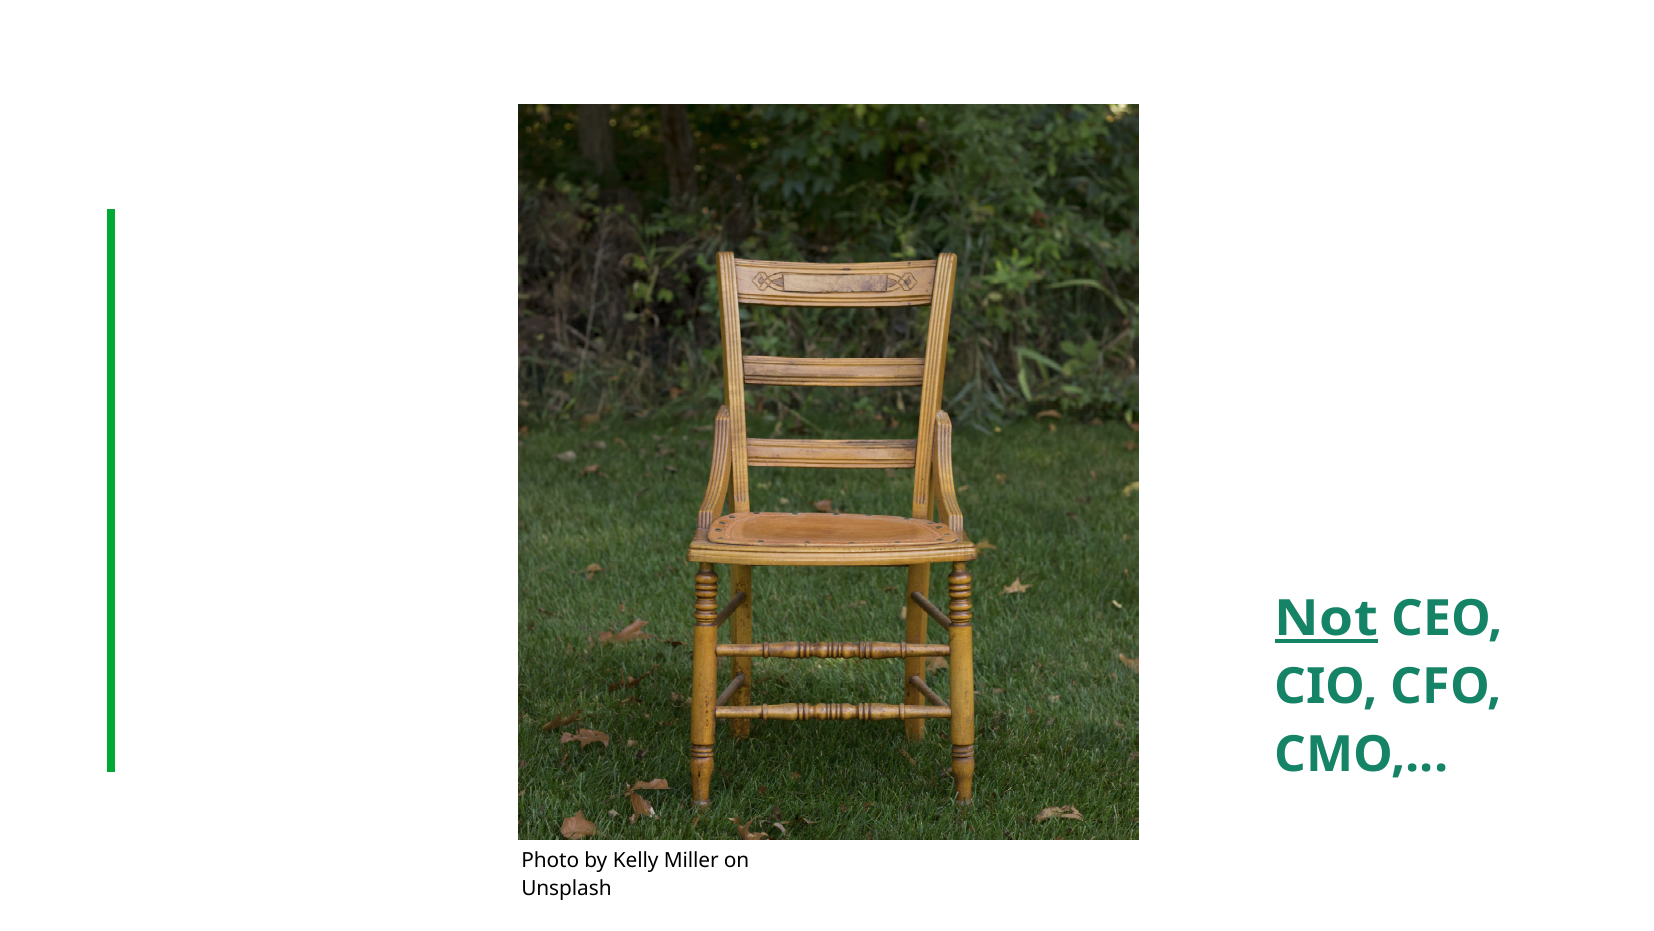

#
Not CEO,
CIO, CFO,
CMO,...
Photo by Kelly Miller on Unsplash